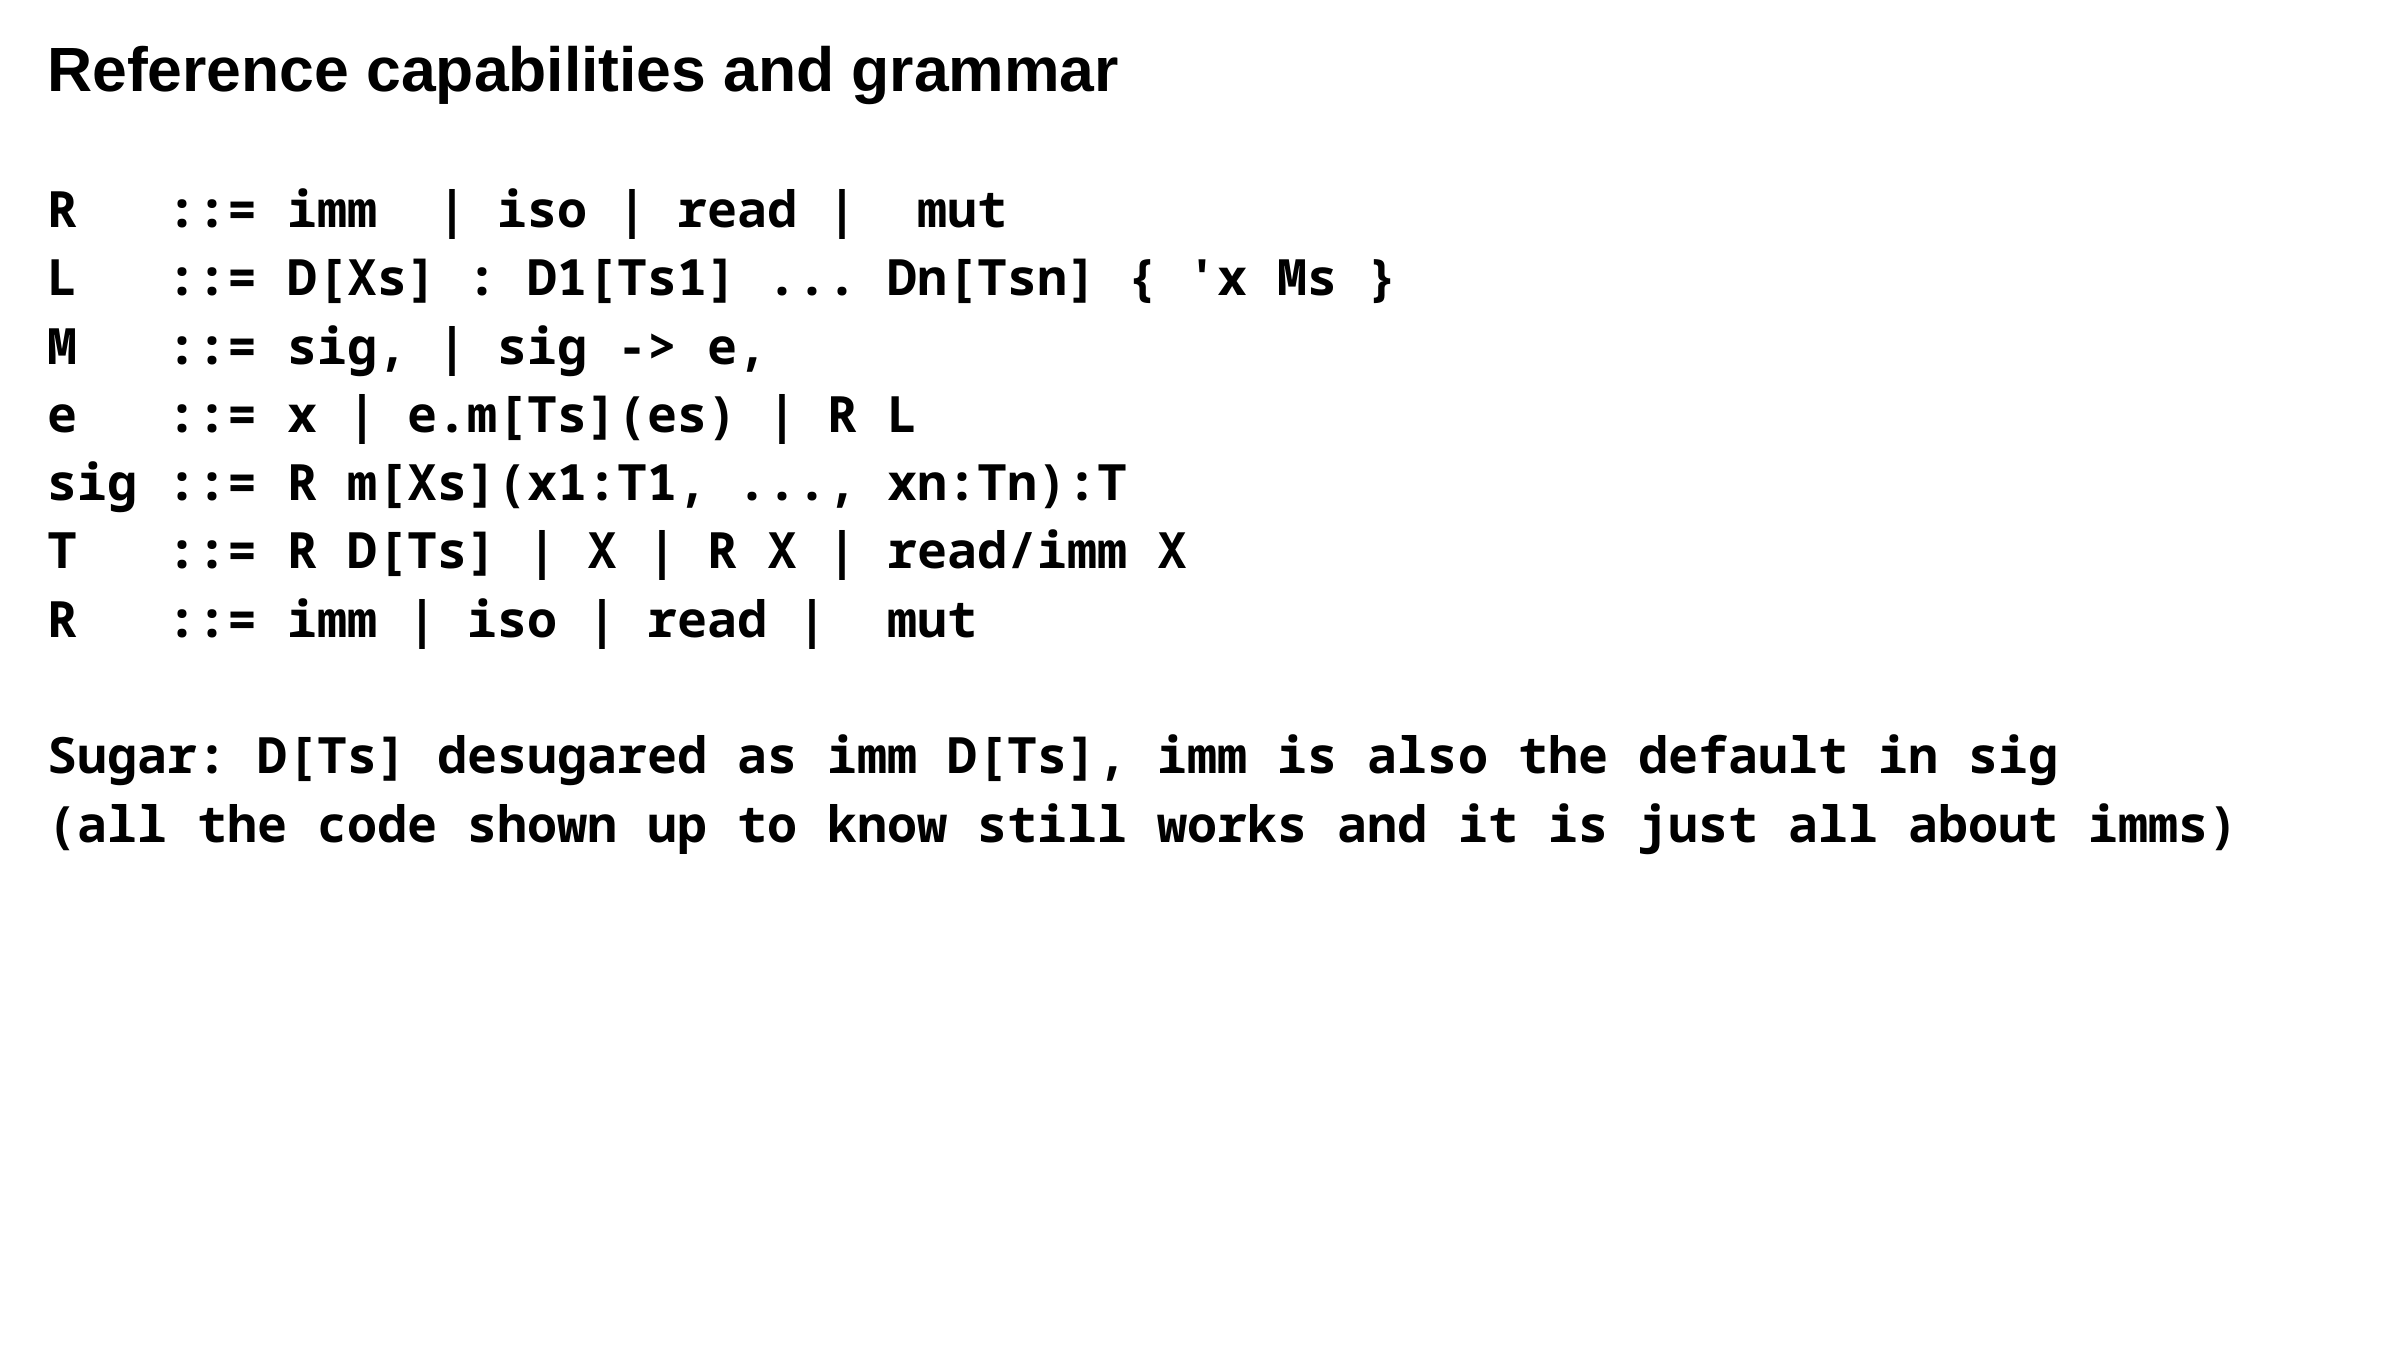

Reference capabilities and grammar
R ::= imm | iso | read | mut
L ::= D[Xs] : D1[Ts1] ... Dn[Tsn] { 'x Ms }
M ::= sig, | sig -> e,
e ::= x | e.m[Ts](es) | R L
sig ::= R m[Xs](x1:T1, ..., xn:Tn):T
T ::= R D[Ts] | X | R X | read/imm X
R ::= imm | iso | read | mut
Sugar: D[Ts] desugared as imm D[Ts], imm is also the default in sig
(all the code shown up to know still works and it is just all about imms)